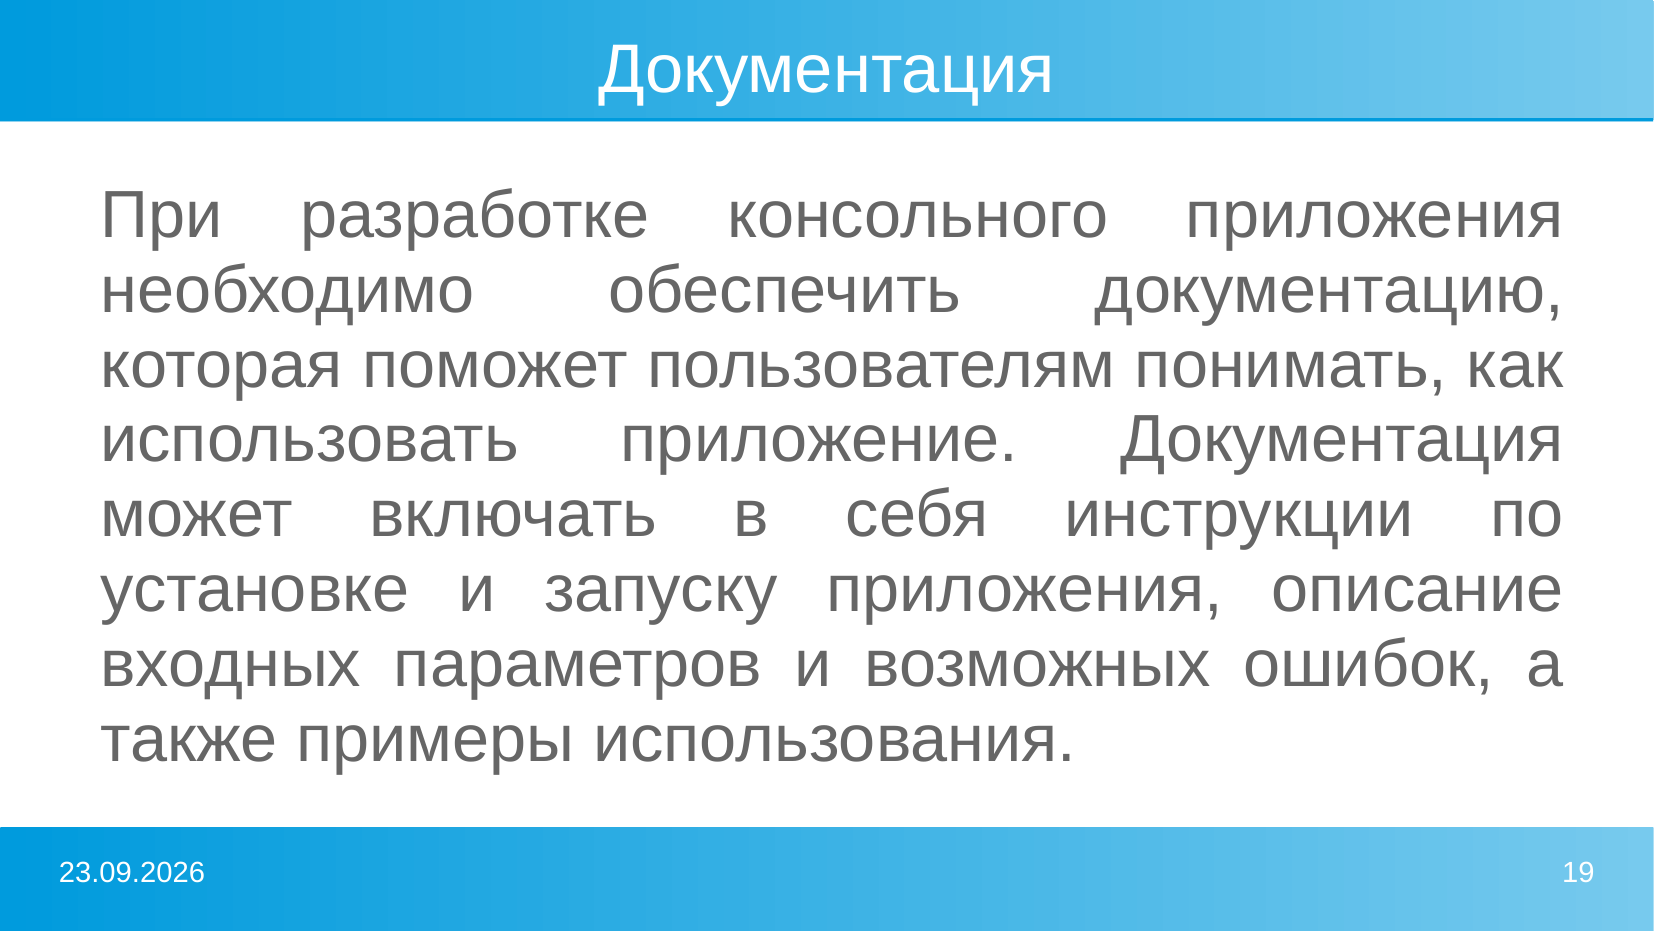

# Документация
При разработке консольного приложения необходимо обеспечить документацию, которая поможет пользователям понимать, как использовать приложение. Документация может включать в себя инструкции по установке и запуску приложения, описание входных параметров и возможных ошибок, а также примеры использования.
19